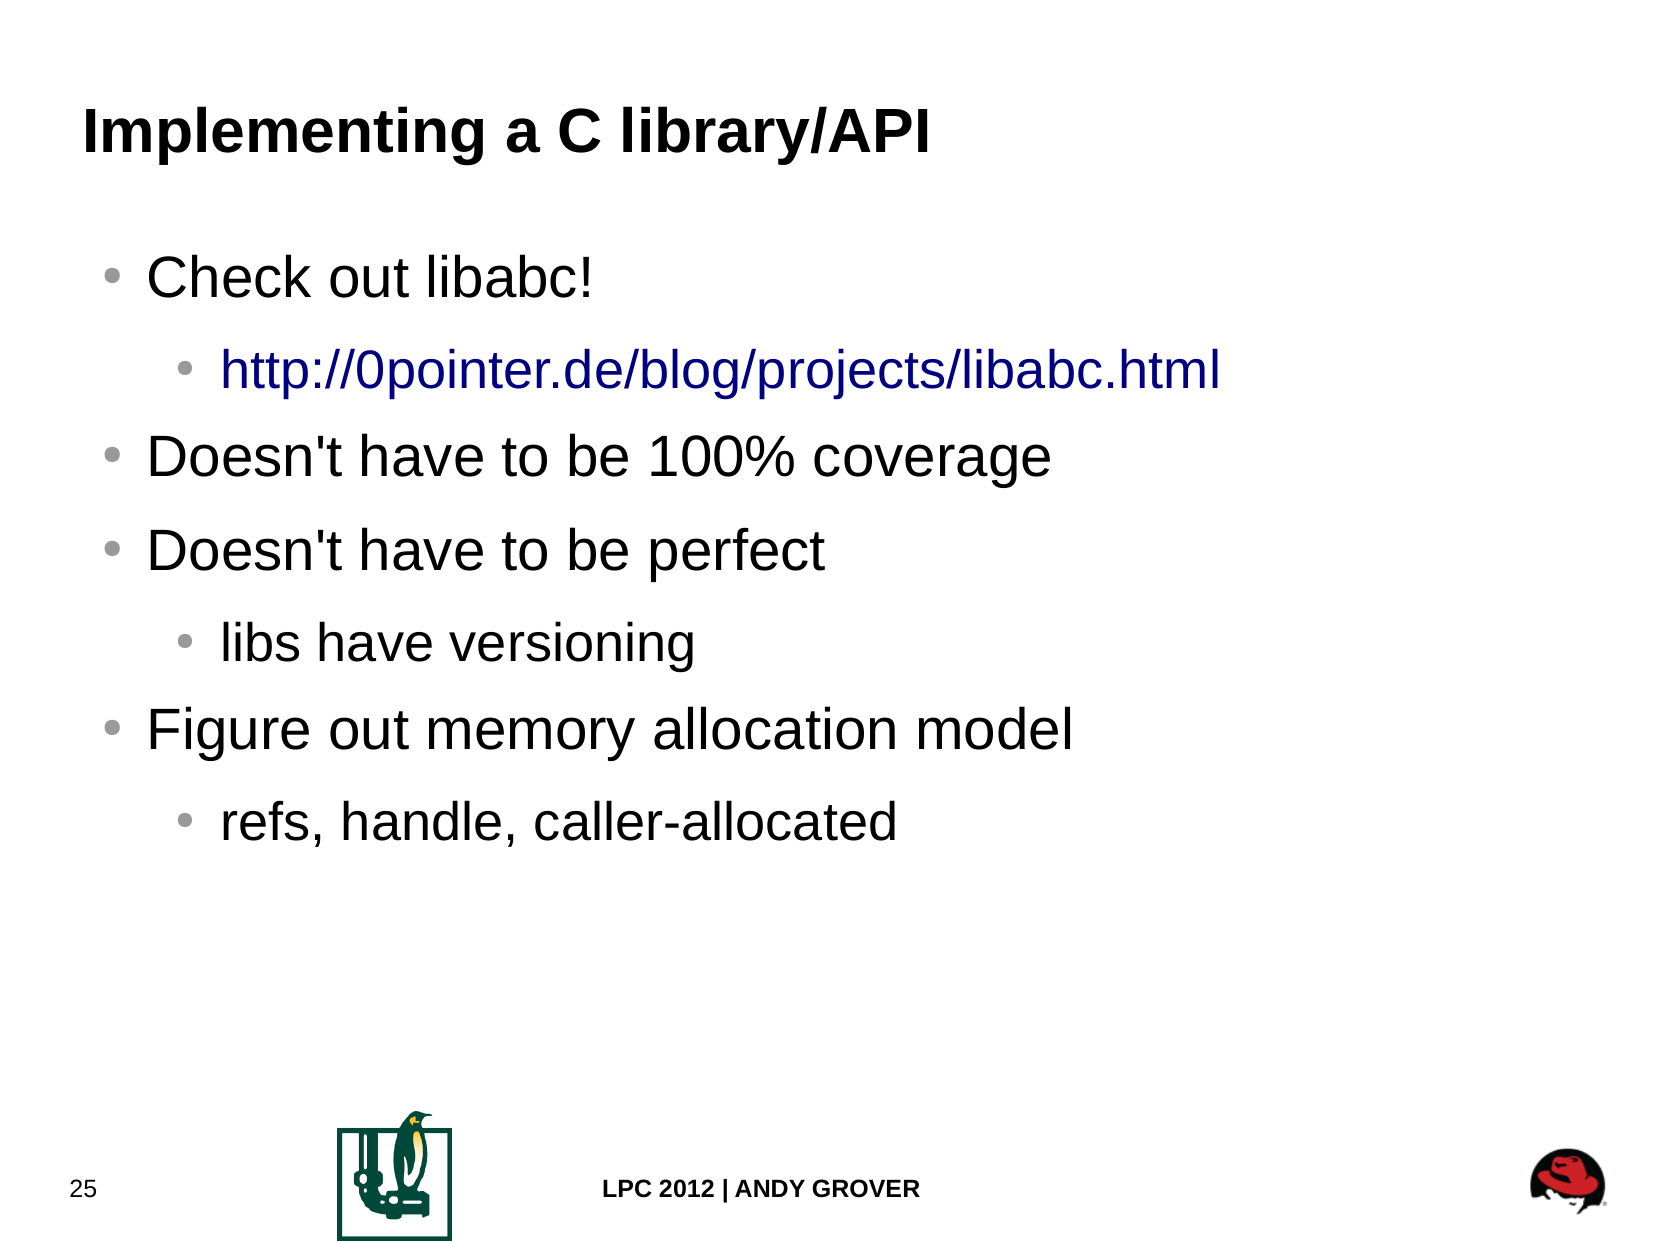

# Implementing a C library/API
Check out libabc!
http://0pointer.de/blog/projects/libabc.html
Doesn't have to be 100% coverage
Doesn't have to be perfect
libs have versioning
Figure out memory allocation model
refs, handle, caller-allocated